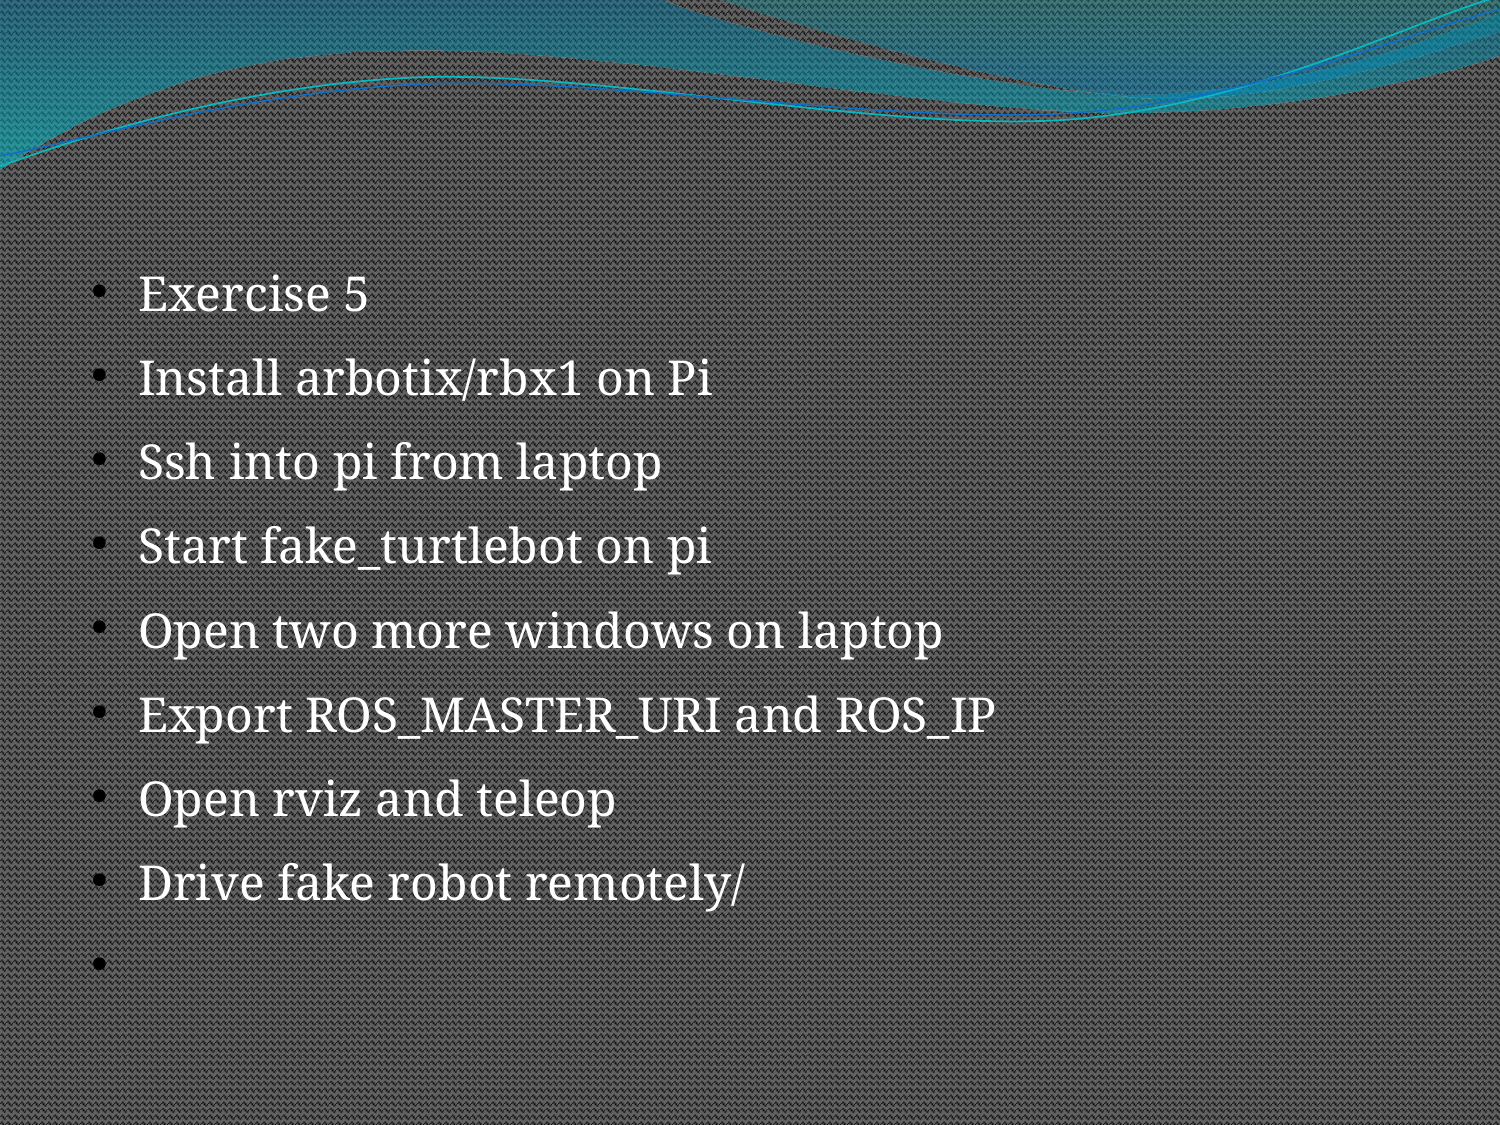

#
Exercise 5
Install arbotix/rbx1 on Pi
Ssh into pi from laptop
Start fake_turtlebot on pi
Open two more windows on laptop
Export ROS_MASTER_URI and ROS_IP
Open rviz and teleop
Drive fake robot remotely/